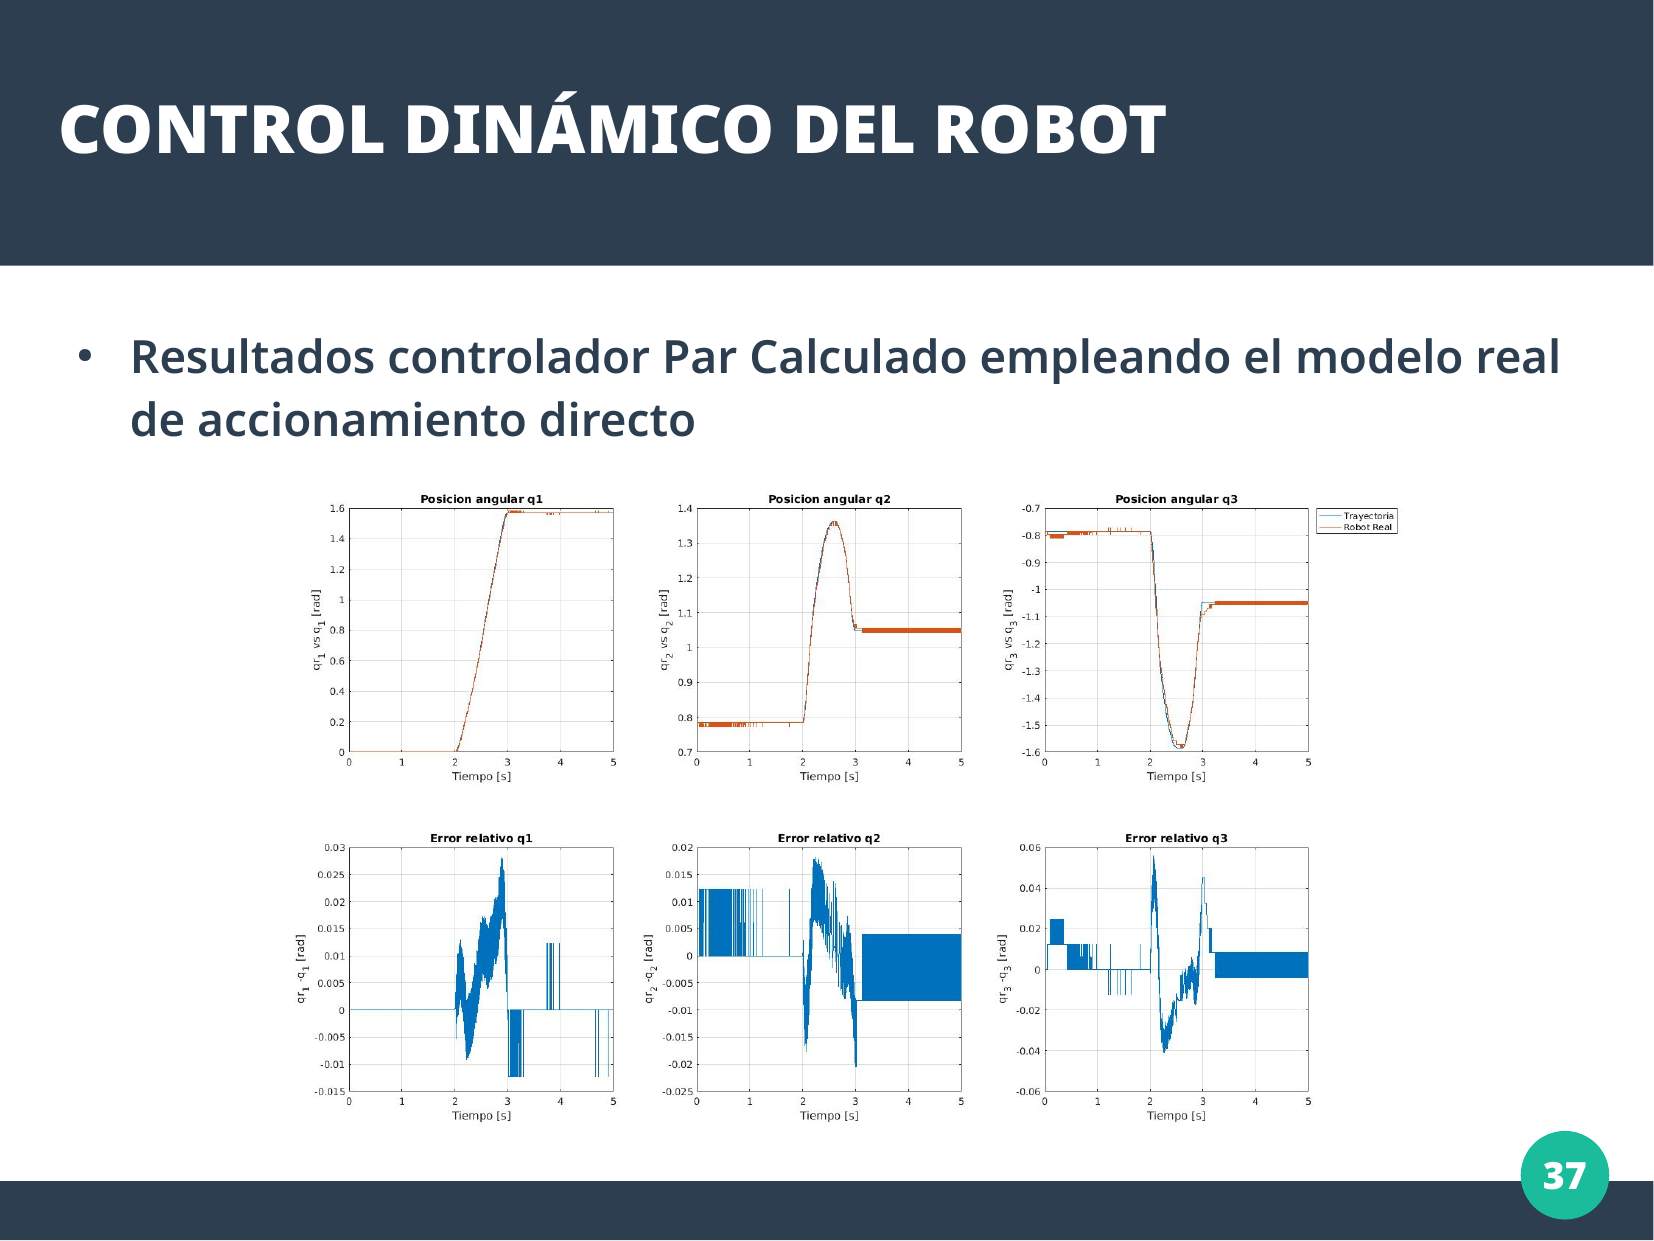

# CONTROL DINÁMICO DEL ROBOT
Resultados controlador Par Calculado empleando el modelo real de accionamiento directo
37